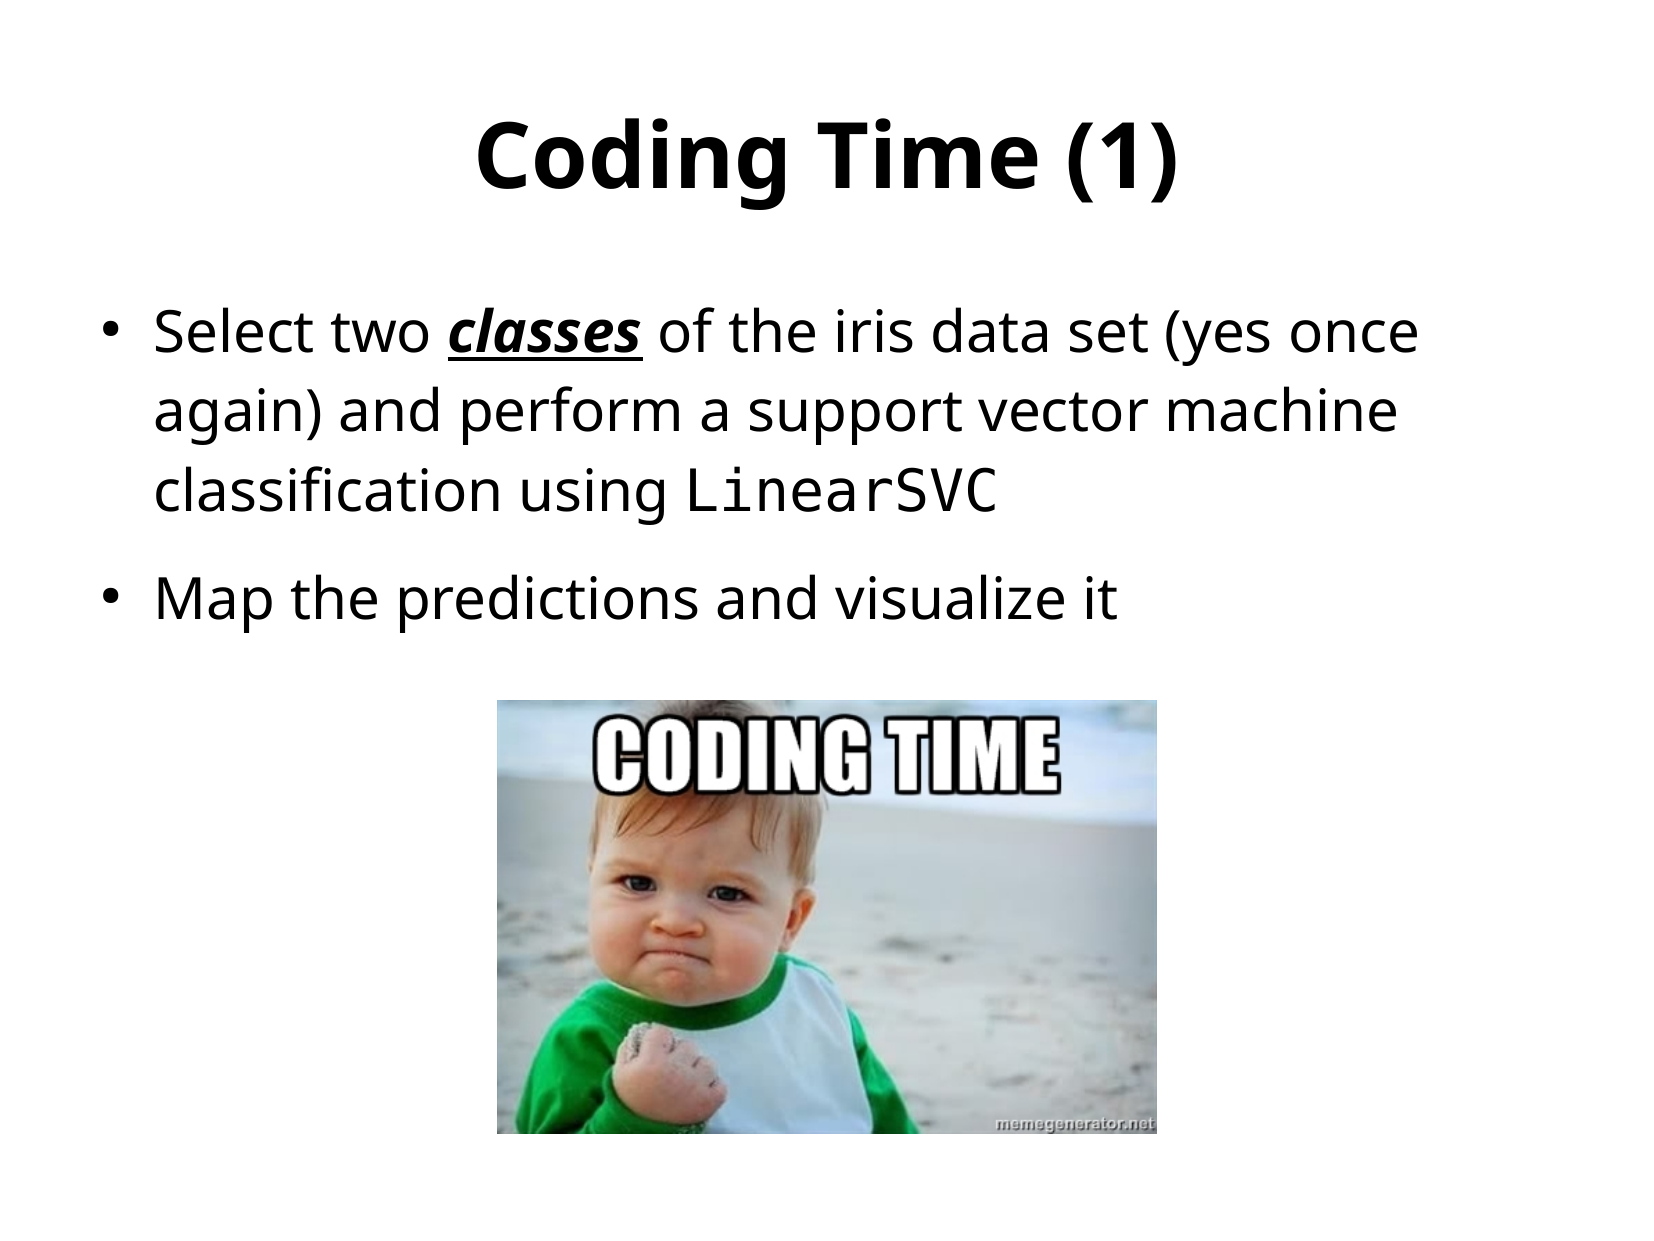

# Coding Time (1)
Select two classes of the iris data set (yes once again) and perform a support vector machine classification using LinearSVC
Map the predictions and visualize it